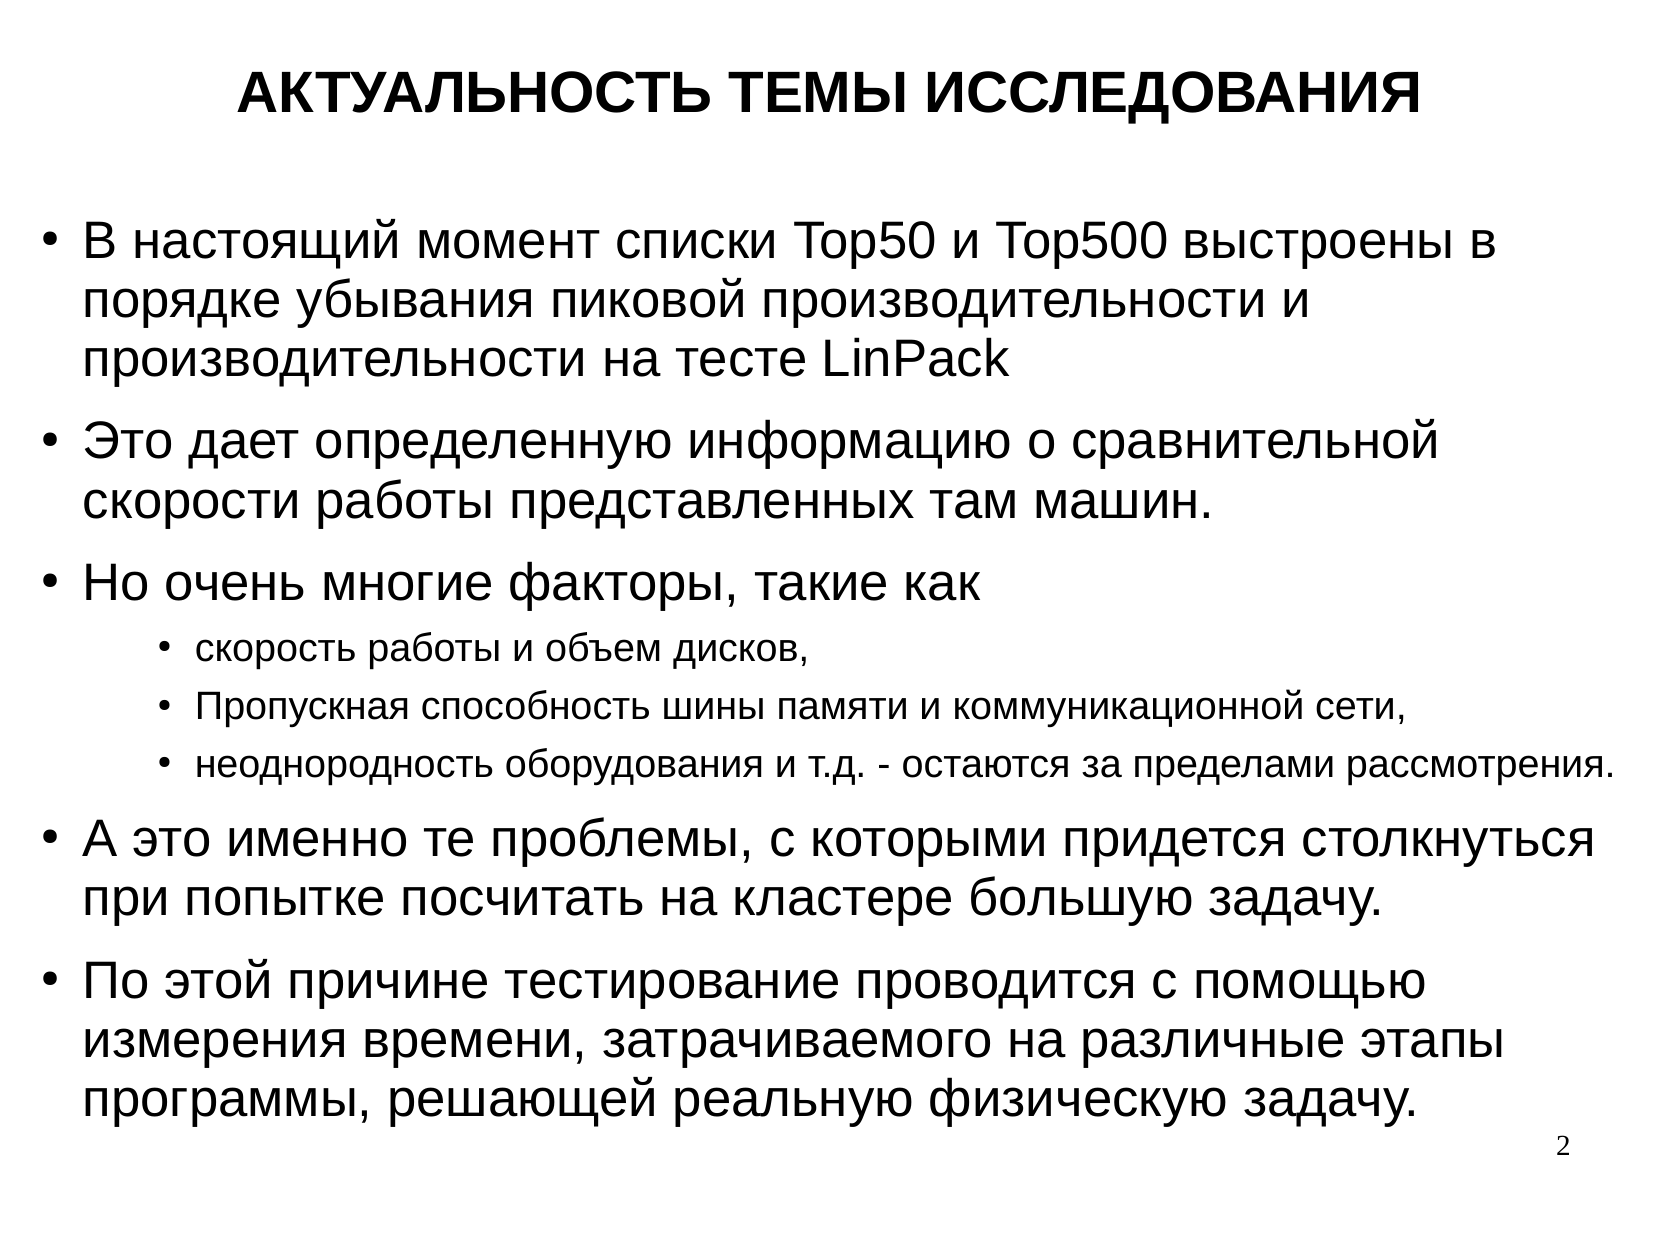

АКТУАЛЬНОСТЬ ТЕМЫ ИССЛЕДОВАНИЯ
# В настоящий момент списки Top50 и Top500 выстроены в порядке убывания пиковой производительности и производительности на тесте LinPack
Это дает определенную информацию о сравнительной скорости работы представленных там машин.
Но очень многие факторы, такие как
скорость работы и объем дисков,
Пропускная способность шины памяти и коммуникационной сети,
неоднородность оборудования и т.д. - остаются за пределами рассмотрения.
А это именно те проблемы, с которыми придется столкнуться при попытке посчитать на кластере большую задачу.
По этой причине тестирование проводится с помощью измерения времени, затрачиваемого на различные этапы программы, решающей реальную физическую задачу.
2